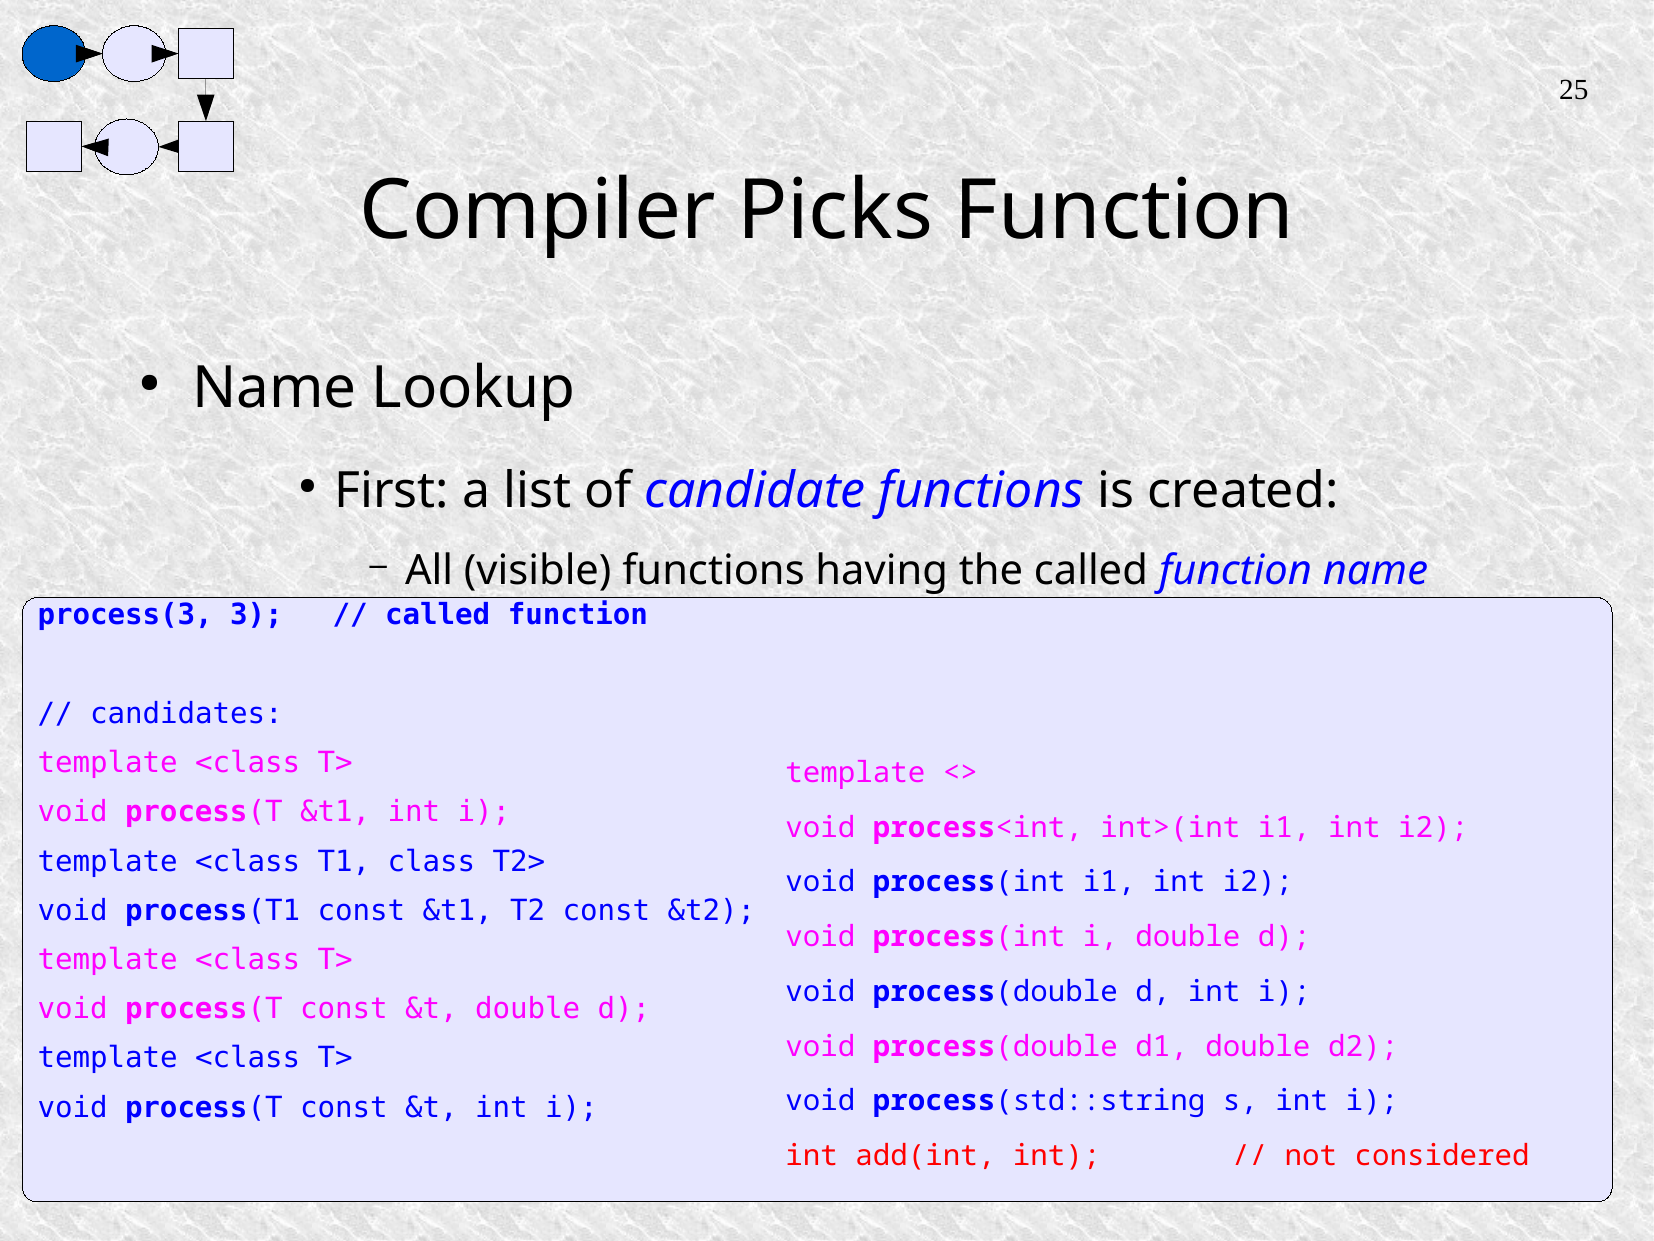

25
Compiler Picks Function
# Name Lookup
First: a list of candidate functions is created:
All (visible) functions having the called function name
process(3, 3);	// called function
// candidates:
template <class T>
void process(T &t1, int i);
template <class T1, class T2>
void process(T1 const &t1, T2 const &t2);
template <class T>
void process(T const &t, double d);
template <class T>
void process(T const &t, int i);
 template <>
 void process<int, int>(int i1, int i2);
 void process(int i1, int i2);
 void process(int i, double d);
 void process(double d, int i);
 void process(double d1, double d2);
 void process(std::string s, int i);
 int add(int, int);		// not considered